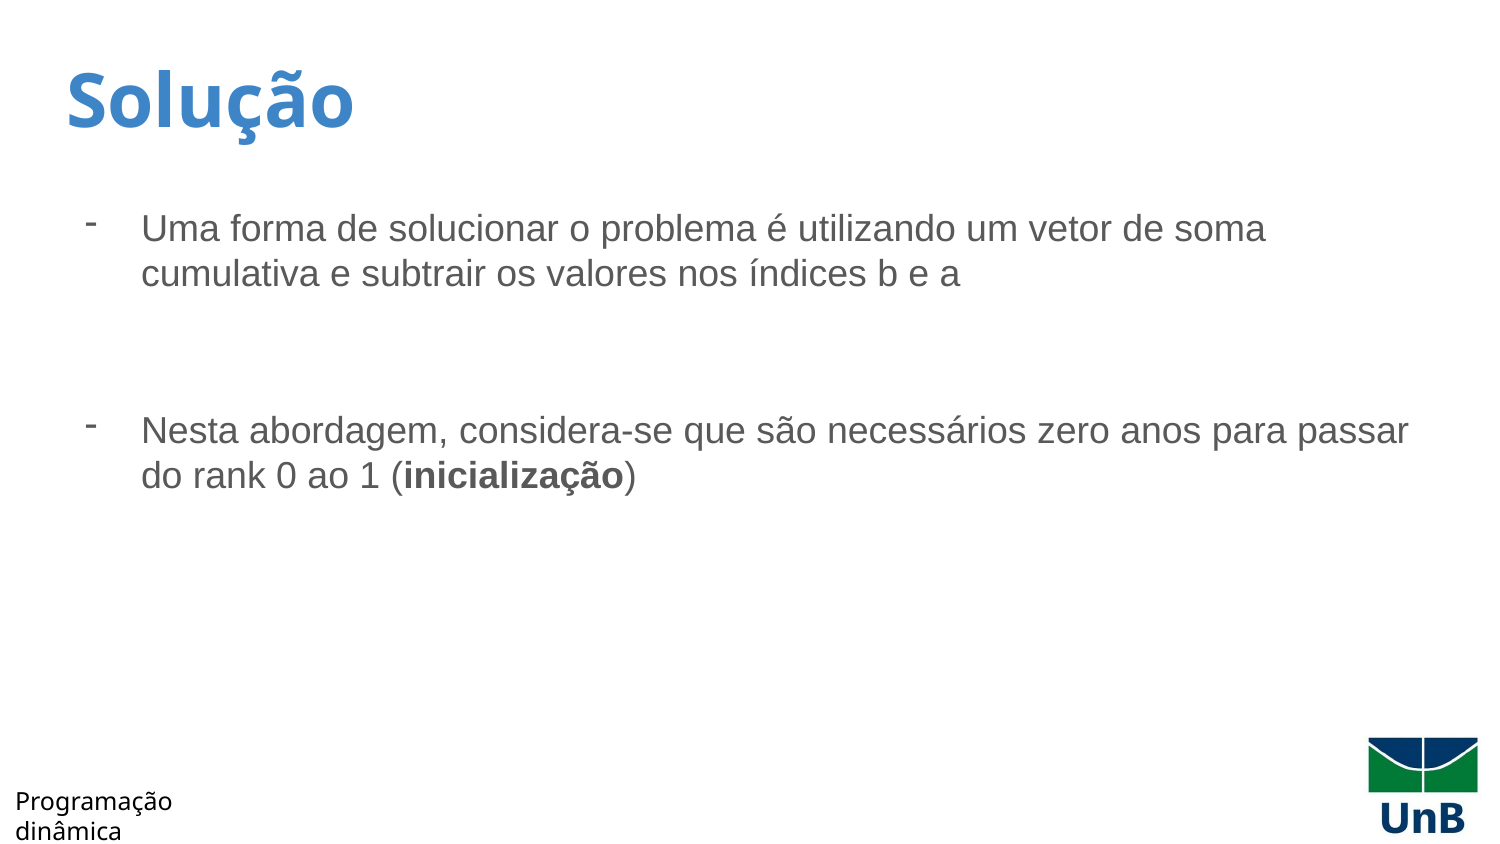

# Solução
Uma forma de solucionar o problema é utilizando um vetor de soma cumulativa e subtrair os valores nos índices b e a
Nesta abordagem, considera-se que são necessários zero anos para passar do rank 0 ao 1 (inicialização)
Programação dinâmica